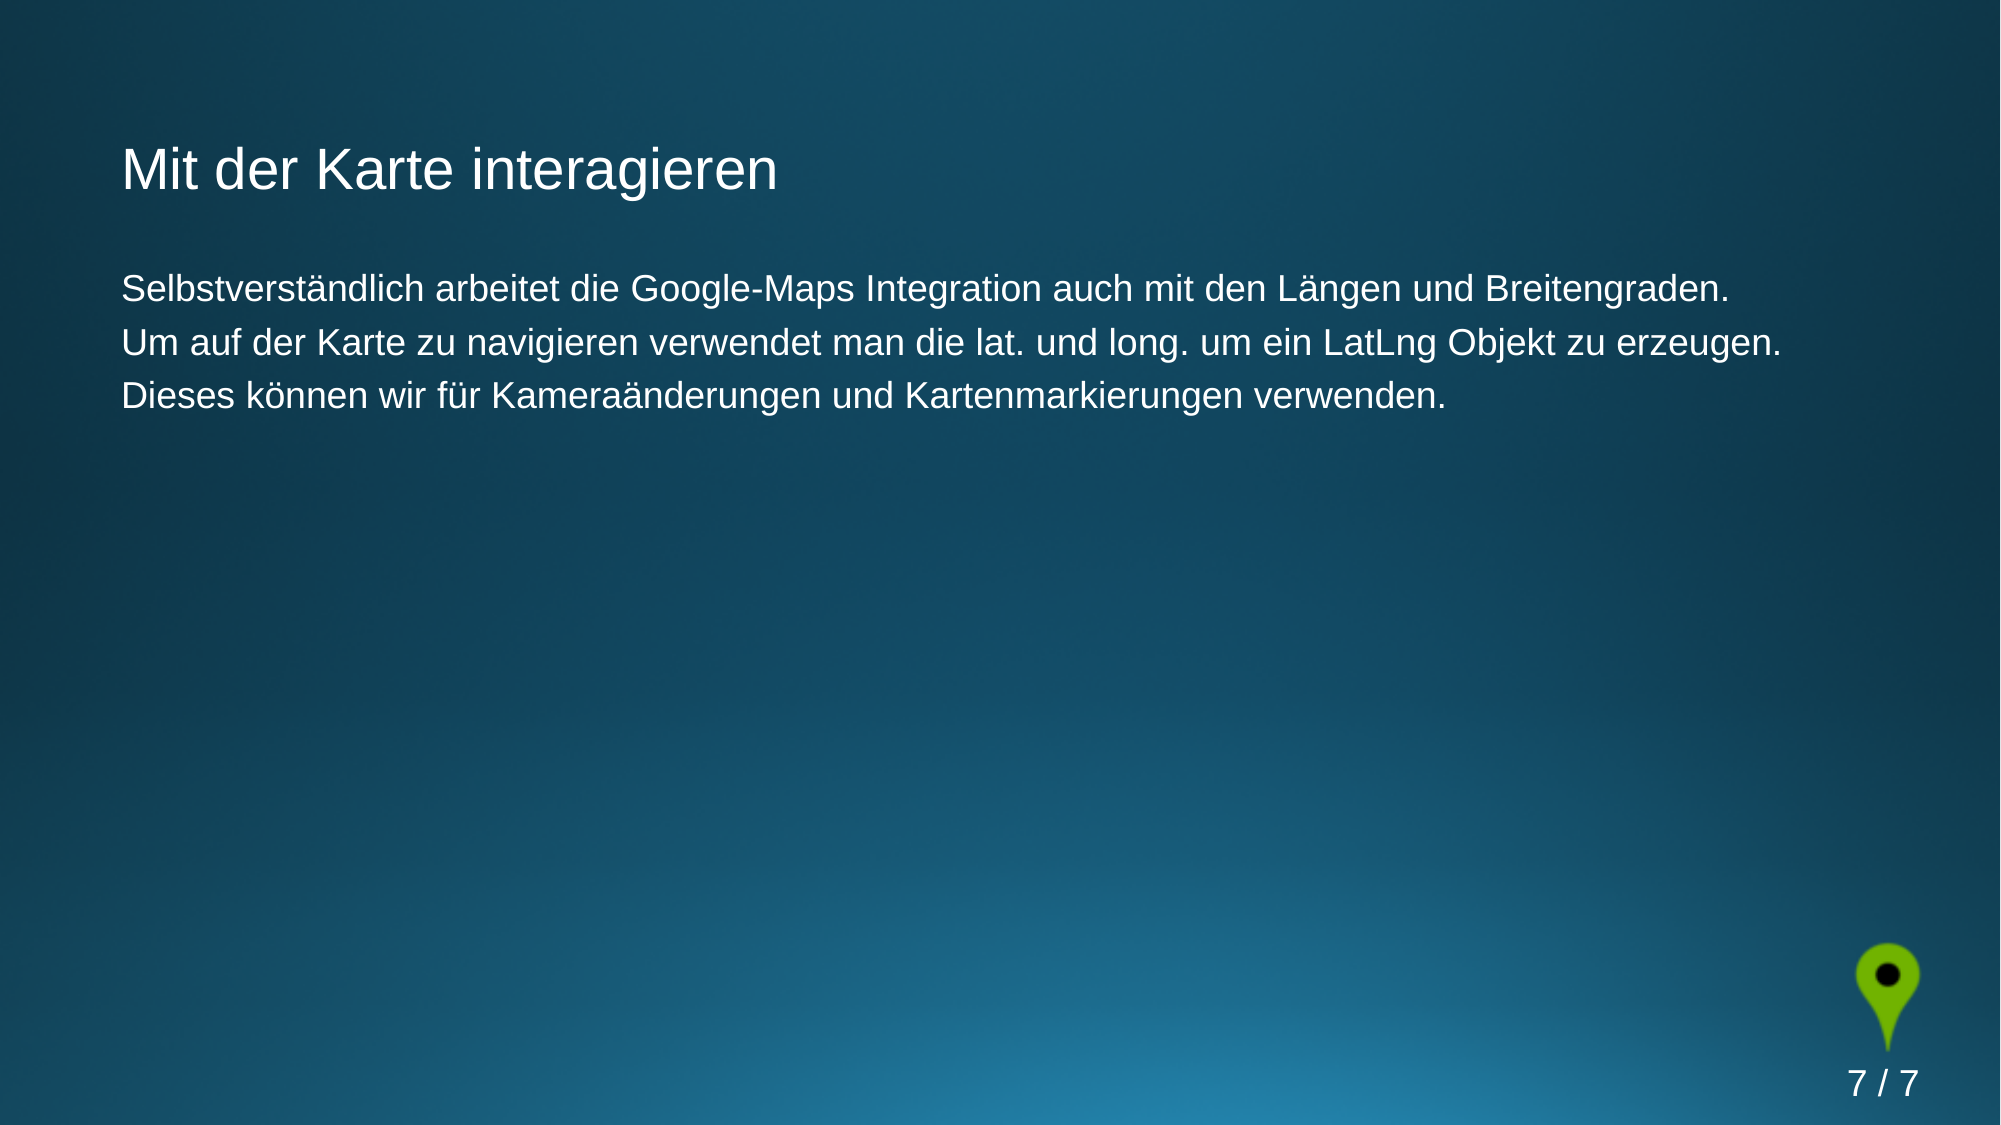

Mit der Karte interagieren
Selbstverständlich arbeitet die Google-Maps Integration auch mit den Längen und Breitengraden.
Um auf der Karte zu navigieren verwendet man die lat. und long. um ein LatLng Objekt zu erzeugen.
Dieses können wir für Kameraänderungen und Kartenmarkierungen verwenden.